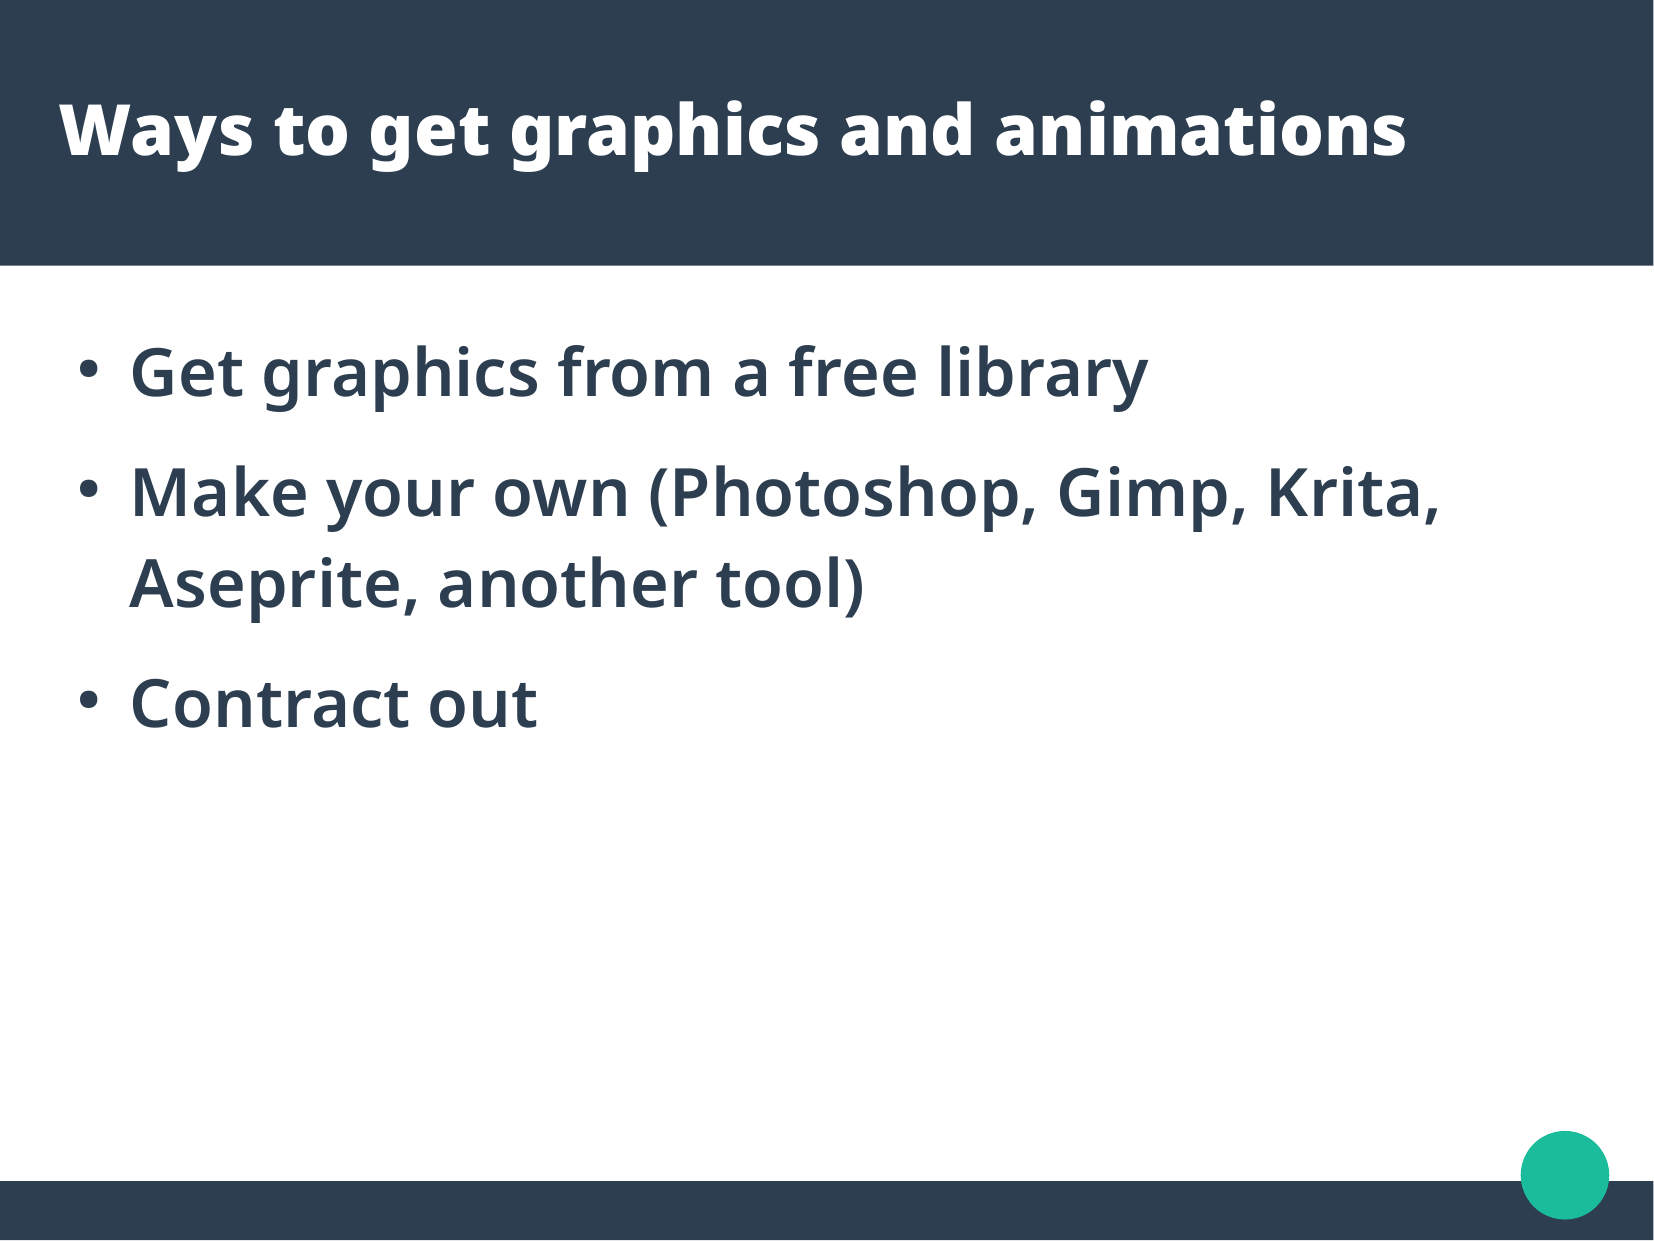

# Ways to get graphics and animations
Get graphics from a free library
Make your own (Photoshop, Gimp, Krita, Aseprite, another tool)
Contract out